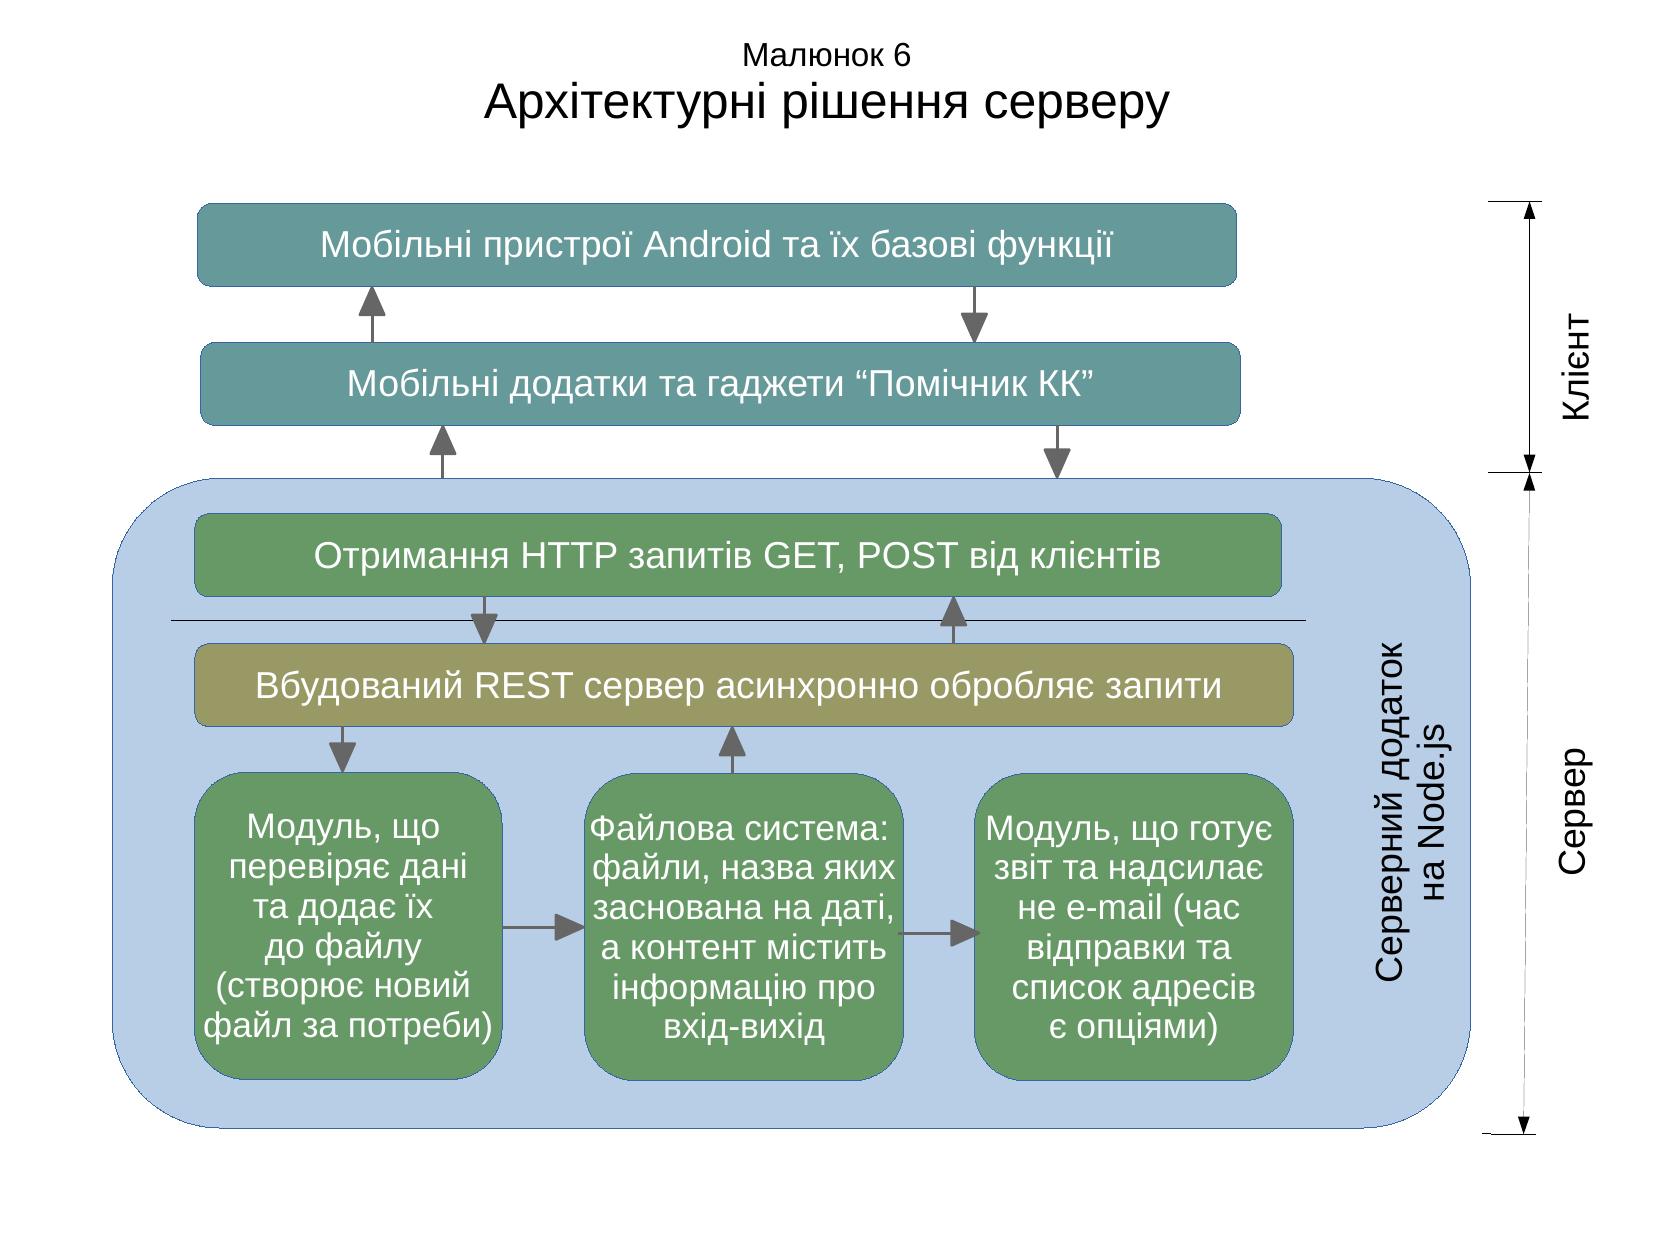

# Малюнок 6 Архітектурні рішення серверу
Мобільні пристрої Android та їх базові функції
Клієнт
Мобільні додатки та гаджети “Помічник КК”
Отримання HTTP запитів GET, POST від клієнтів
Вбудований REST сервер асинхронно обробляє запити
Cерверний додаток на Node.js
Модуль, що
перевіряє дані
та додає їх
до файлу
(створює новий
файл за потреби)
Файлова система:
файли, назва яких
 заснована на даті,
а контент містить
інформацію про
вхід-вихід
Модуль, що готує
звіт та надсилає
не e-mail (час
відправки та
список адресів
є опціями)
Сервер